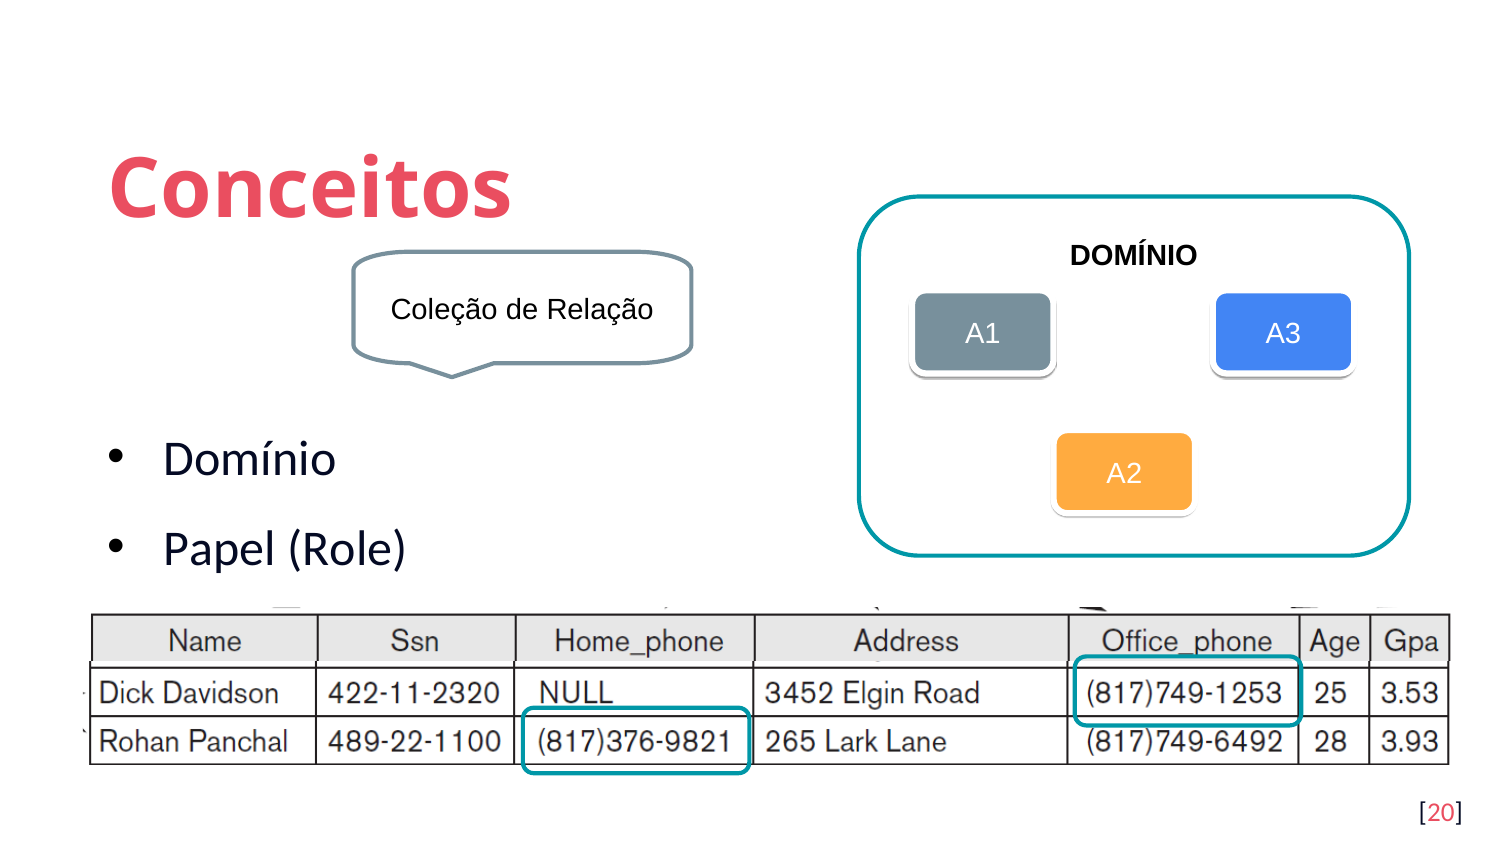

Conceitos
DOMÍNIO
A1
A3
A2
Domínio
Papel (Role)
Coleção de Relação